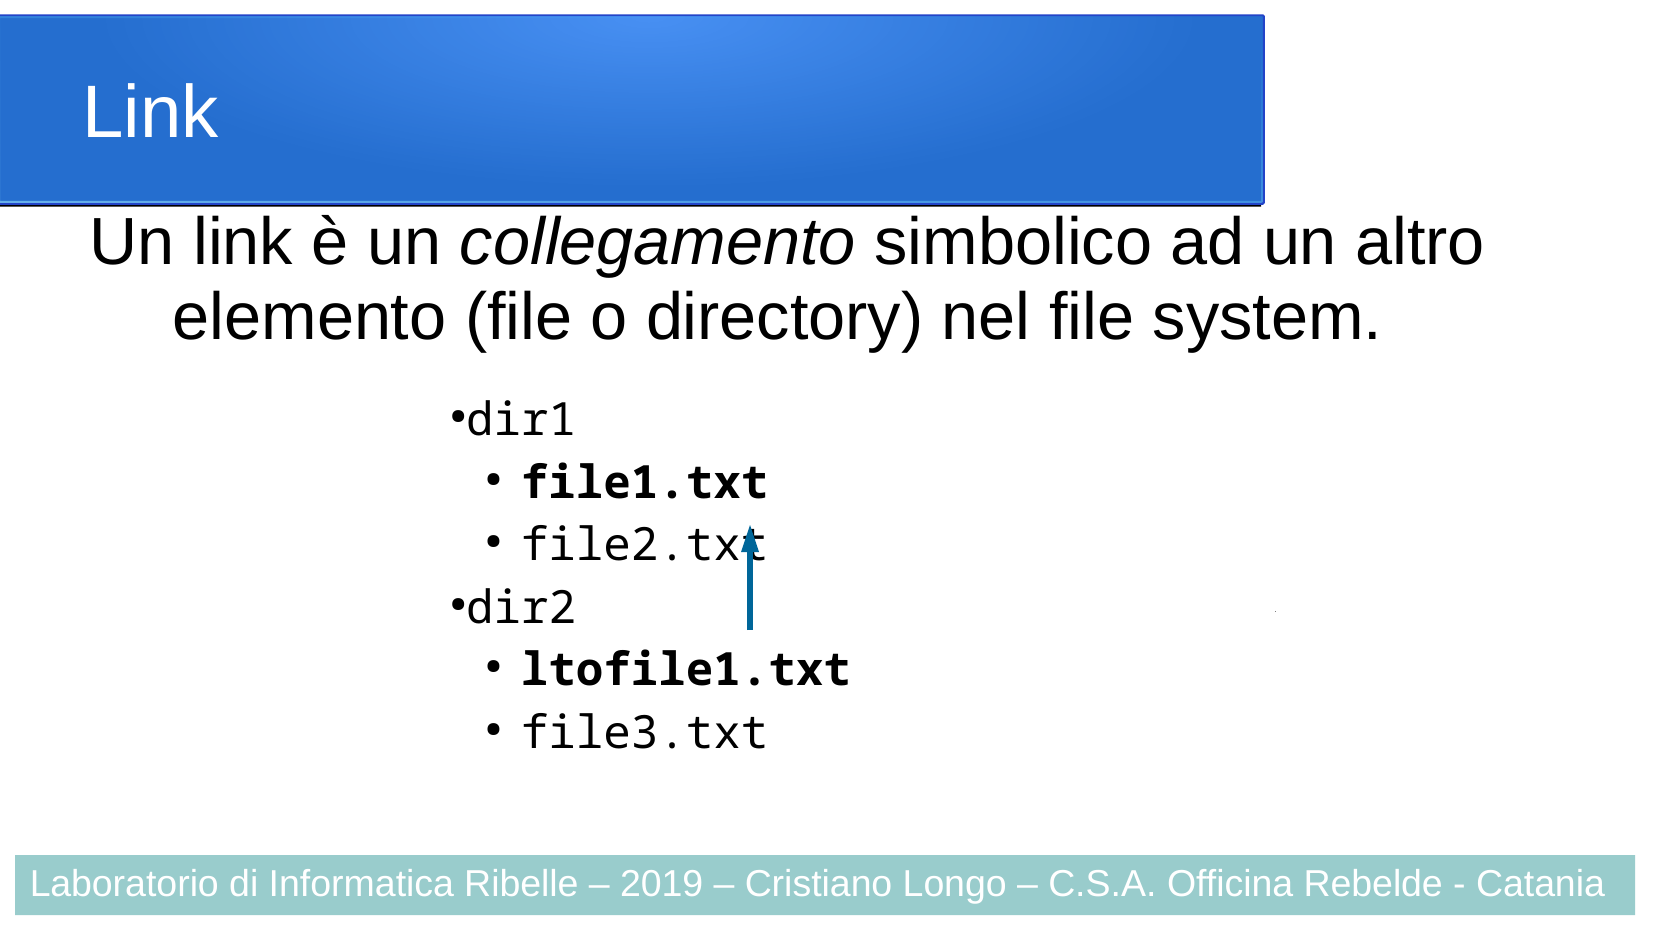

# Link
Un link è un collegamento simbolico ad un altro elemento (file o directory) nel file system.
dir1
file1.txt
file2.txt
dir2
ltofile1.txt
file3.txt
Laboratorio di Informatica Ribelle – 2019 – Cristiano Longo – C.S.A. Officina Rebelde - Catania